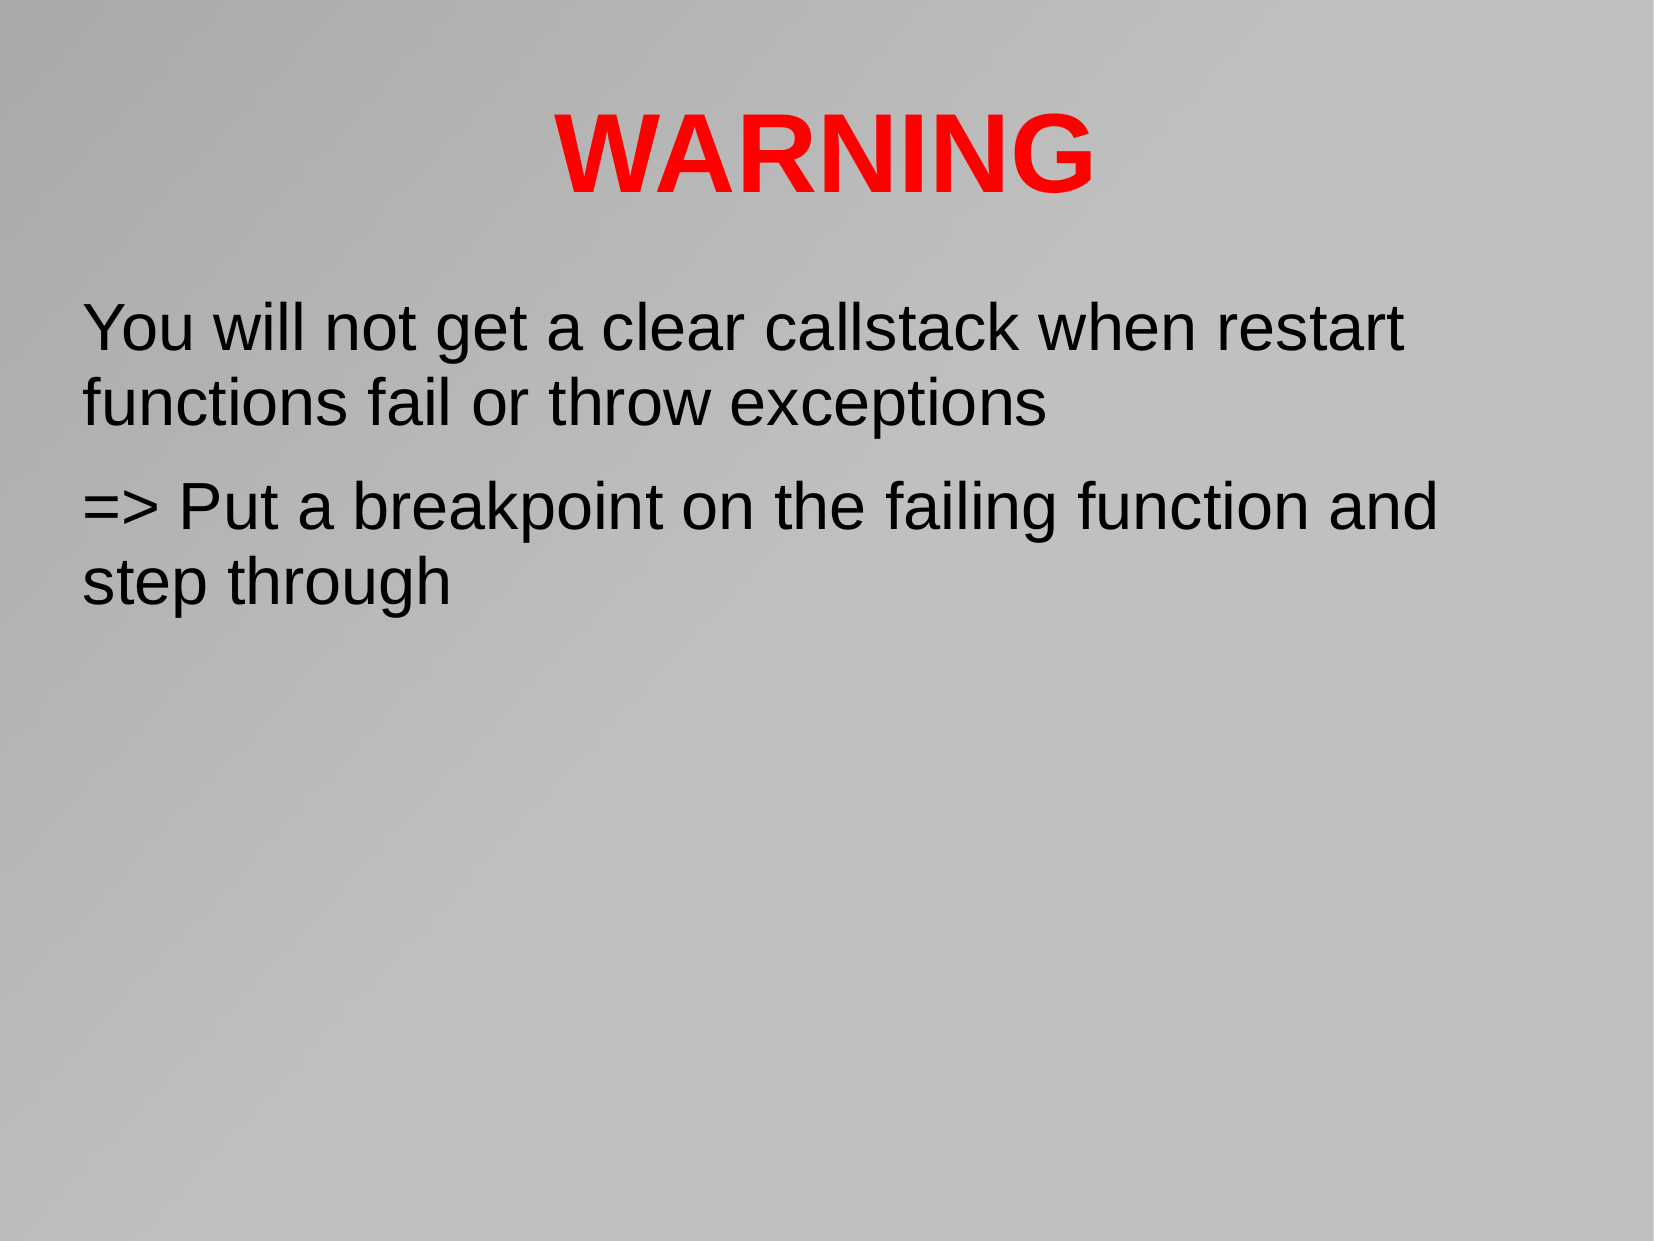

# WARNING
You will not get a clear callstack when restart functions fail or throw exceptions
=> Put a breakpoint on the failing function and step through